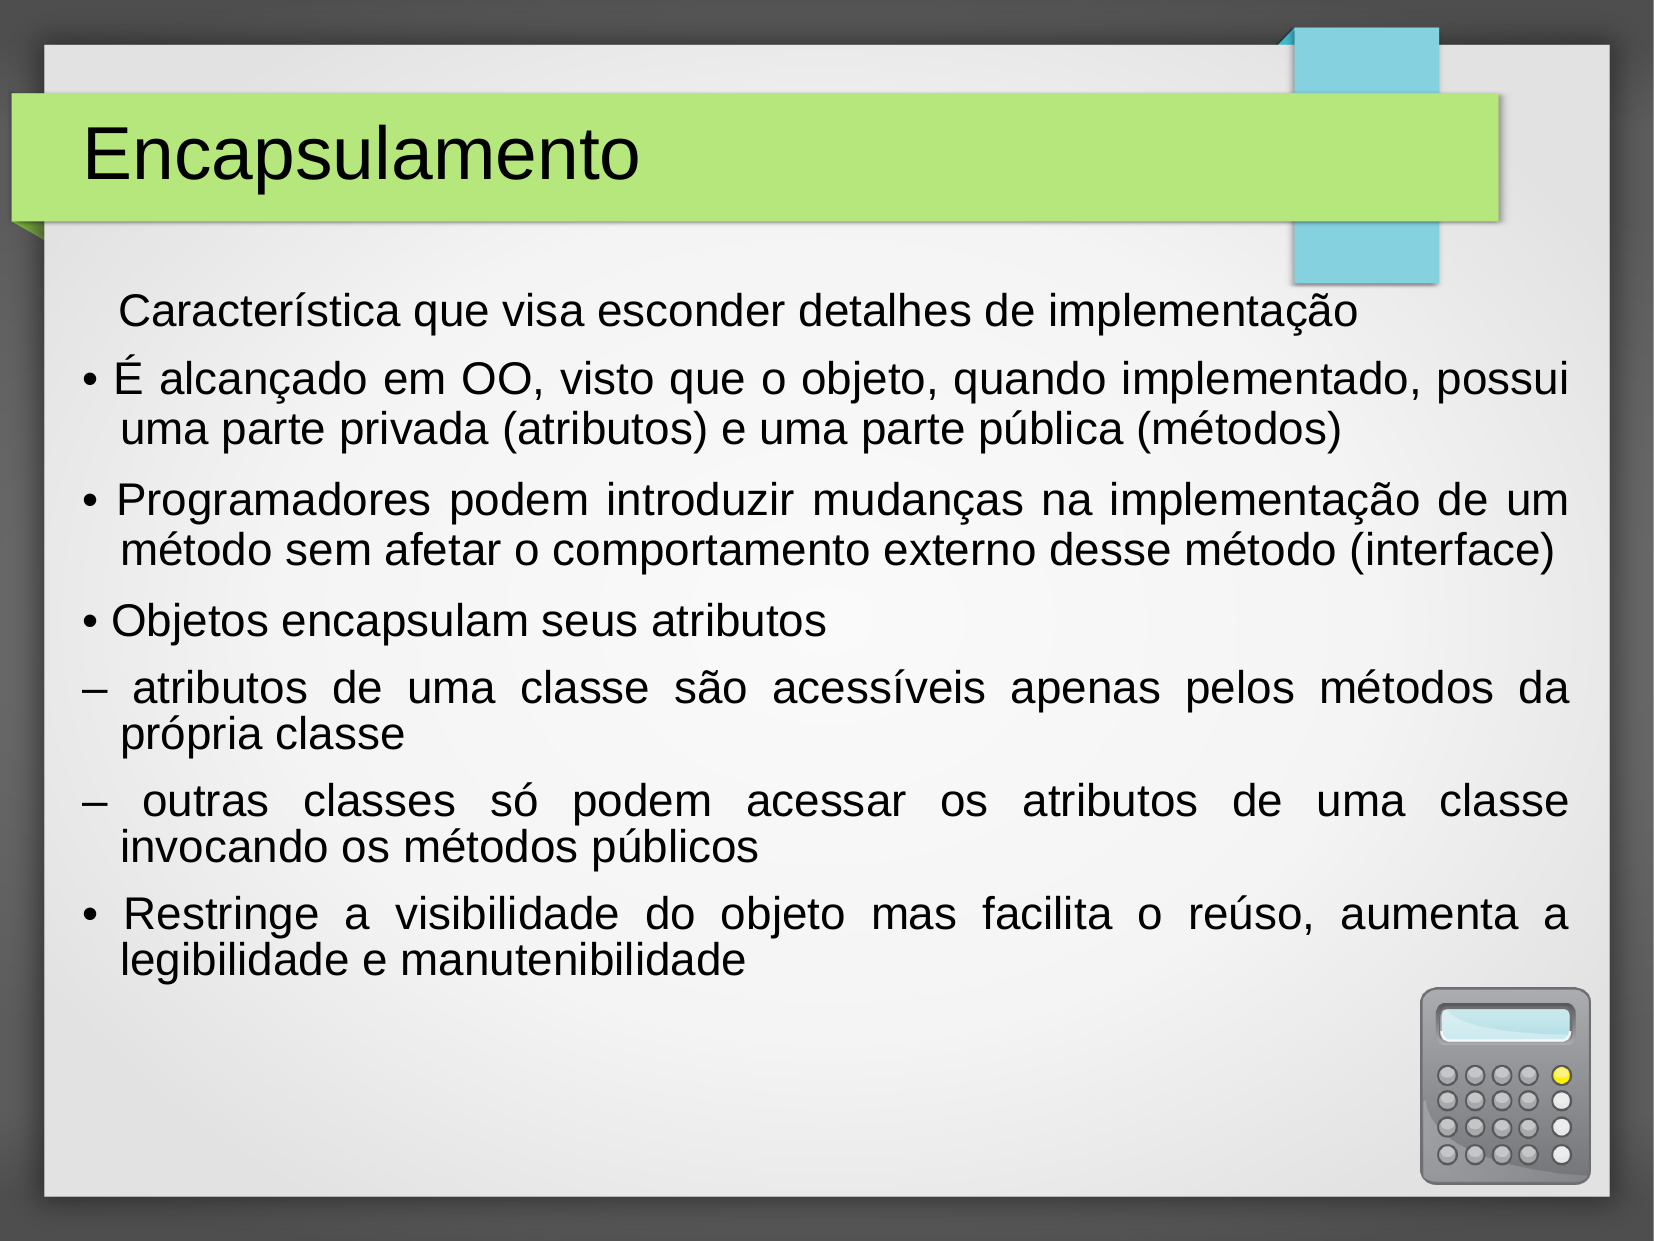

# Encapsulamento
Característica que visa esconder detalhes de implementação
• É alcançado em OO, visto que o objeto, quando implementado, possui uma parte privada (atributos) e uma parte pública (métodos)‏
• Programadores podem introduzir mudanças na implementação de um método sem afetar o comportamento externo desse método (interface)‏
• Objetos encapsulam seus atributos
– atributos de uma classe são acessíveis apenas pelos métodos da própria classe
– outras classes só podem acessar os atributos de uma classe invocando os métodos públicos
• Restringe a visibilidade do objeto mas facilita o reúso, aumenta a legibilidade e manutenibilidade